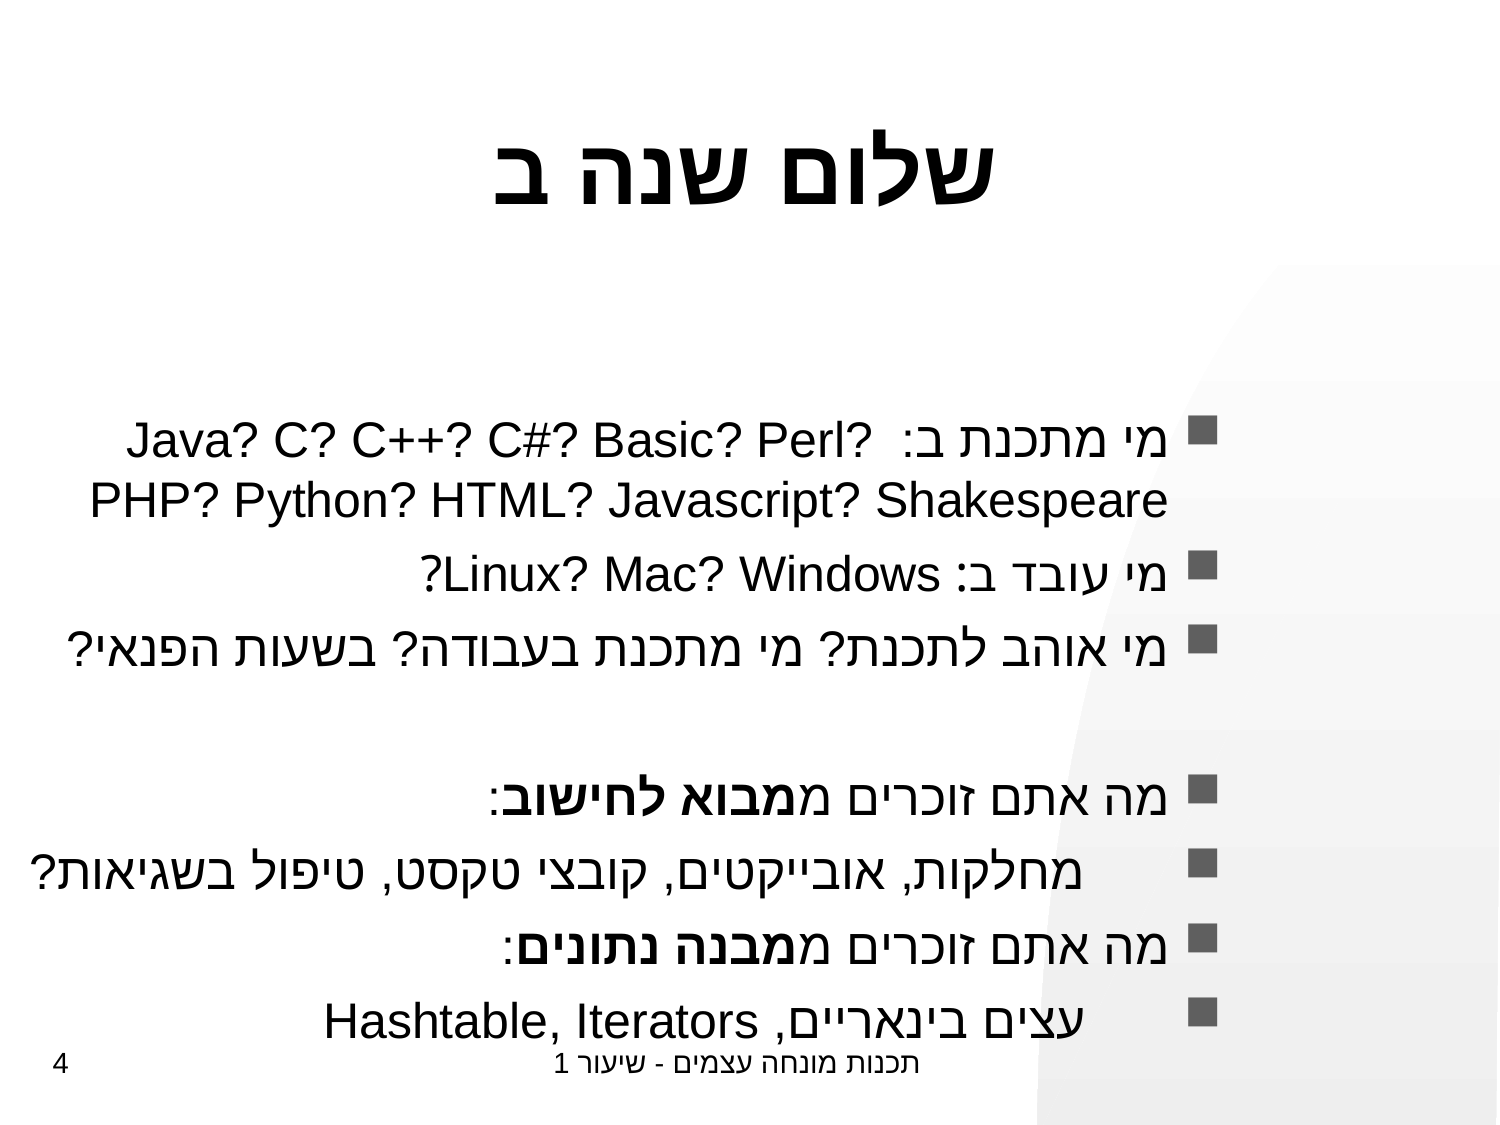

שלום שנה ב
מי מתכנת ב: Java? C? C++? C#? Basic? Perl? PHP? Python? HTML? Javascript? Shakespeare
מי עובד ב: Linux? Mac? Windows?
מי אוהב לתכנת? מי מתכנת בעבודה? בשעות הפנאי?
מה אתם זוכרים ממבוא לחישוב:
 מחלקות, אובייקטים, קובצי טקסט, טיפול בשגיאות?
מה אתם זוכרים ממבנה נתונים:
 עצים בינאריים, Hashtable, Iterators
תכנות מונחה עצמים - שיעור 1